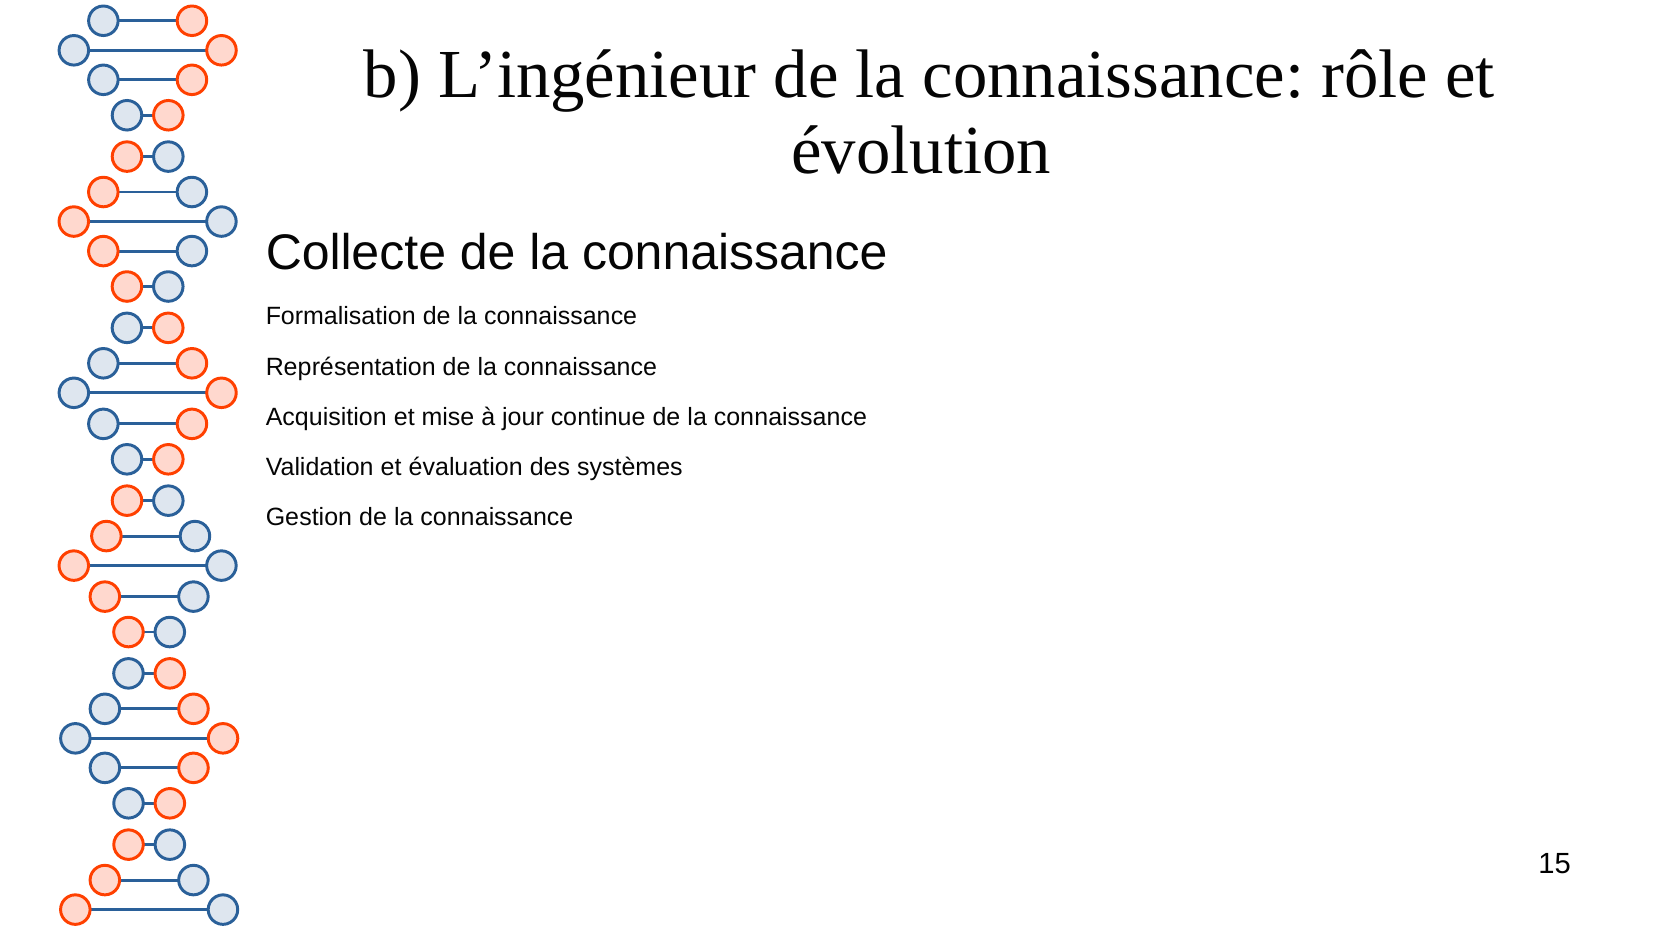

# b) L’ingénieur de la connaissance: rôle et évolution
Collecte de la connaissance
Formalisation de la connaissance
Représentation de la connaissance
Acquisition et mise à jour continue de la connaissance
Validation et évaluation des systèmes
Gestion de la connaissance
15